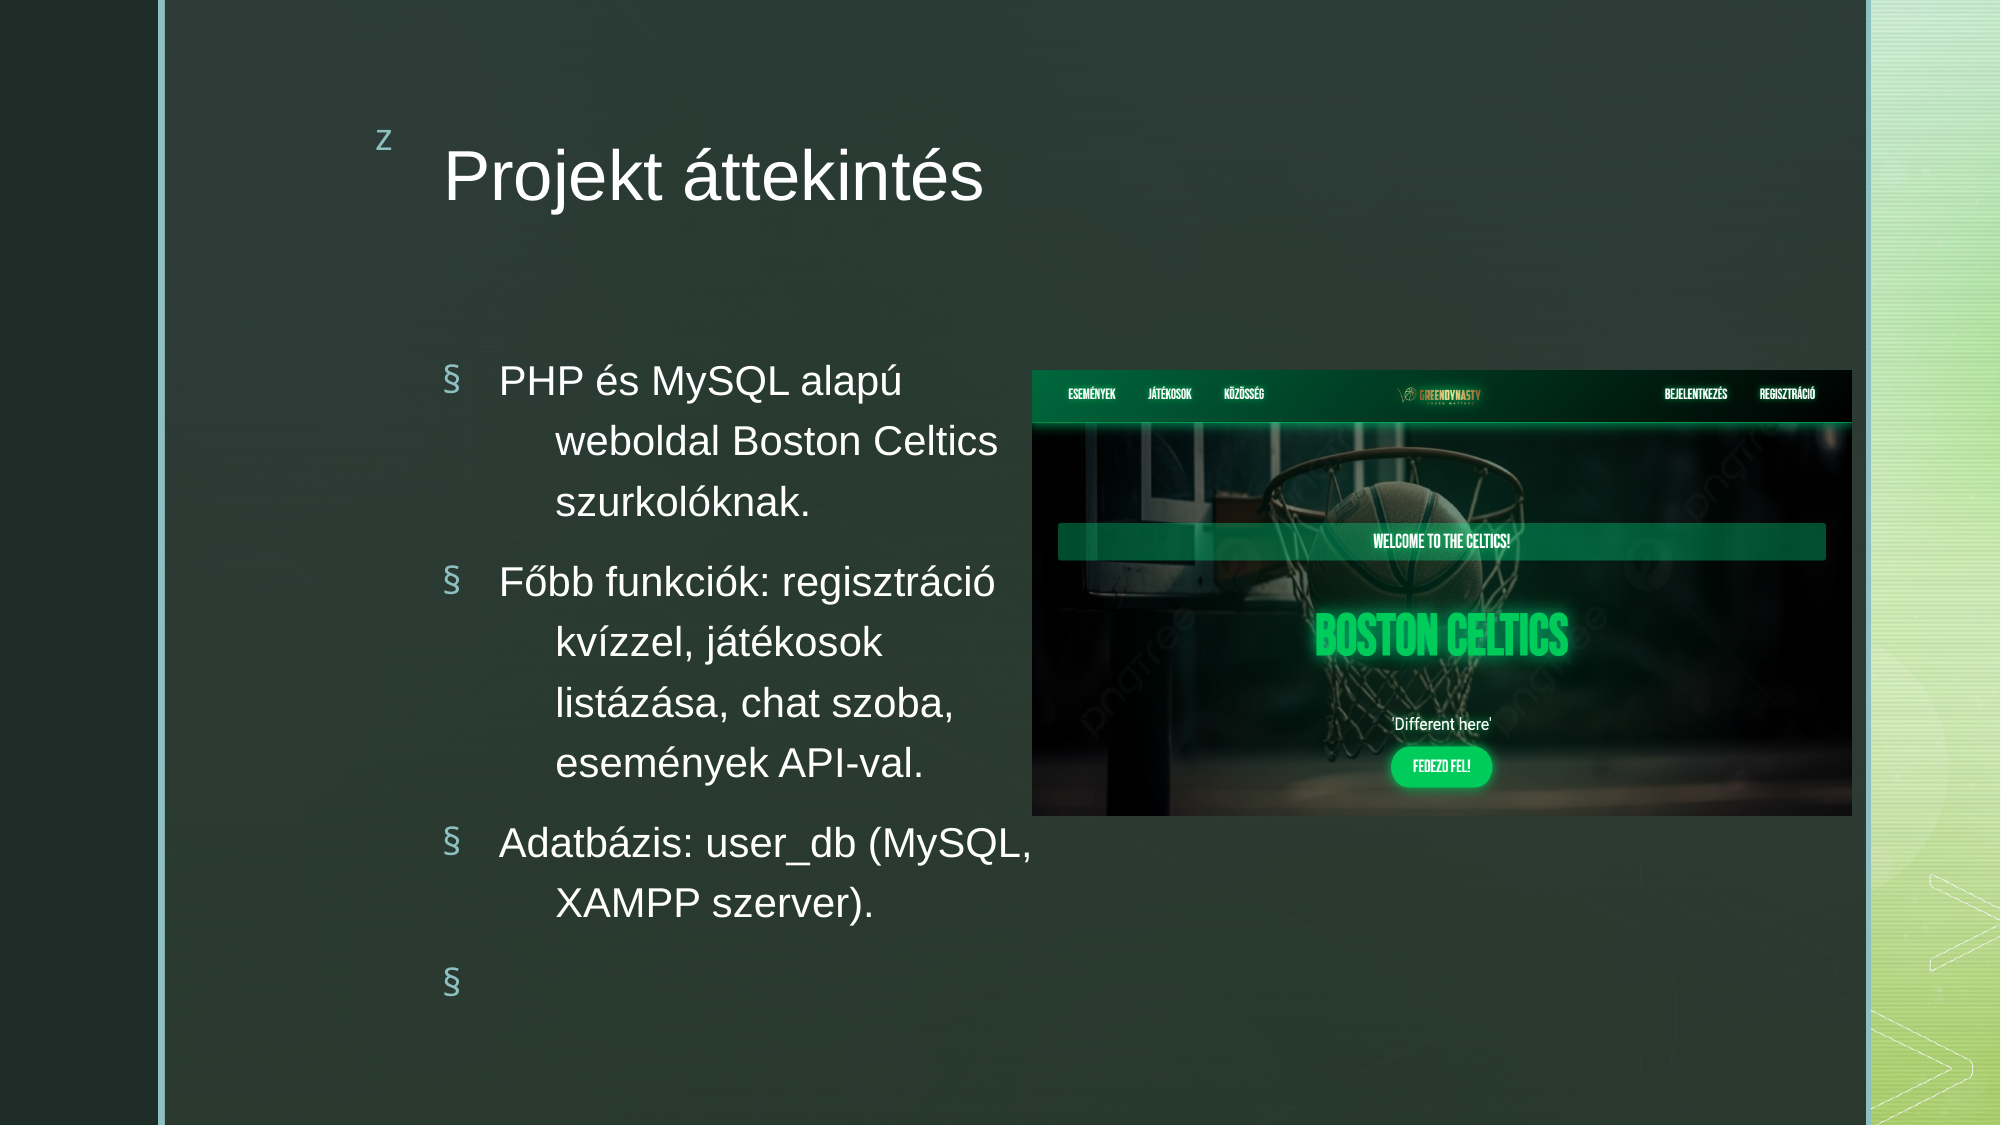

# Projekt áttekintés
PHP és MySQL alapú weboldal Boston Celtics szurkolóknak.
Főbb funkciók: regisztráció kvízzel, játékosok listázása, chat szoba, események API-val.
Adatbázis: user_db (MySQL, XAMPP szerver).